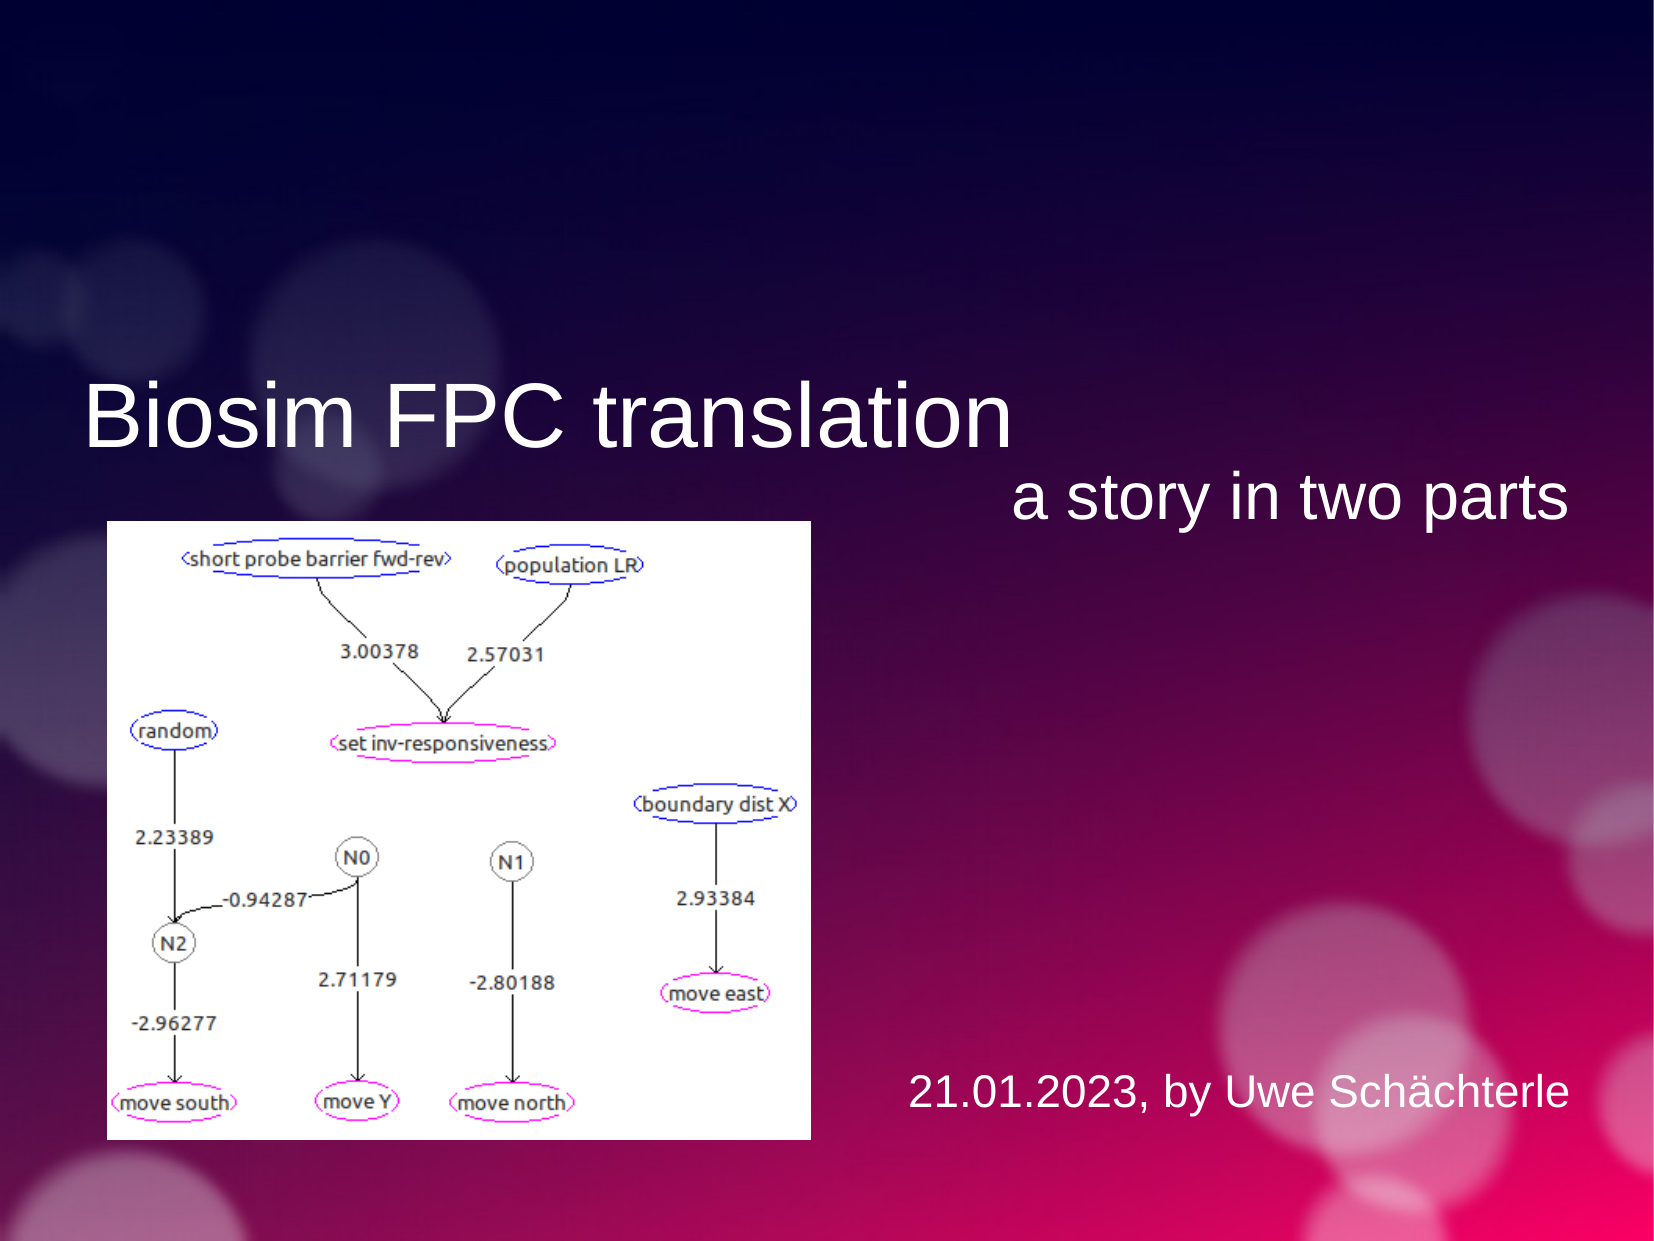

# Biosim FPC translation
a story in two parts
21.01.2023, by Uwe Schächterle